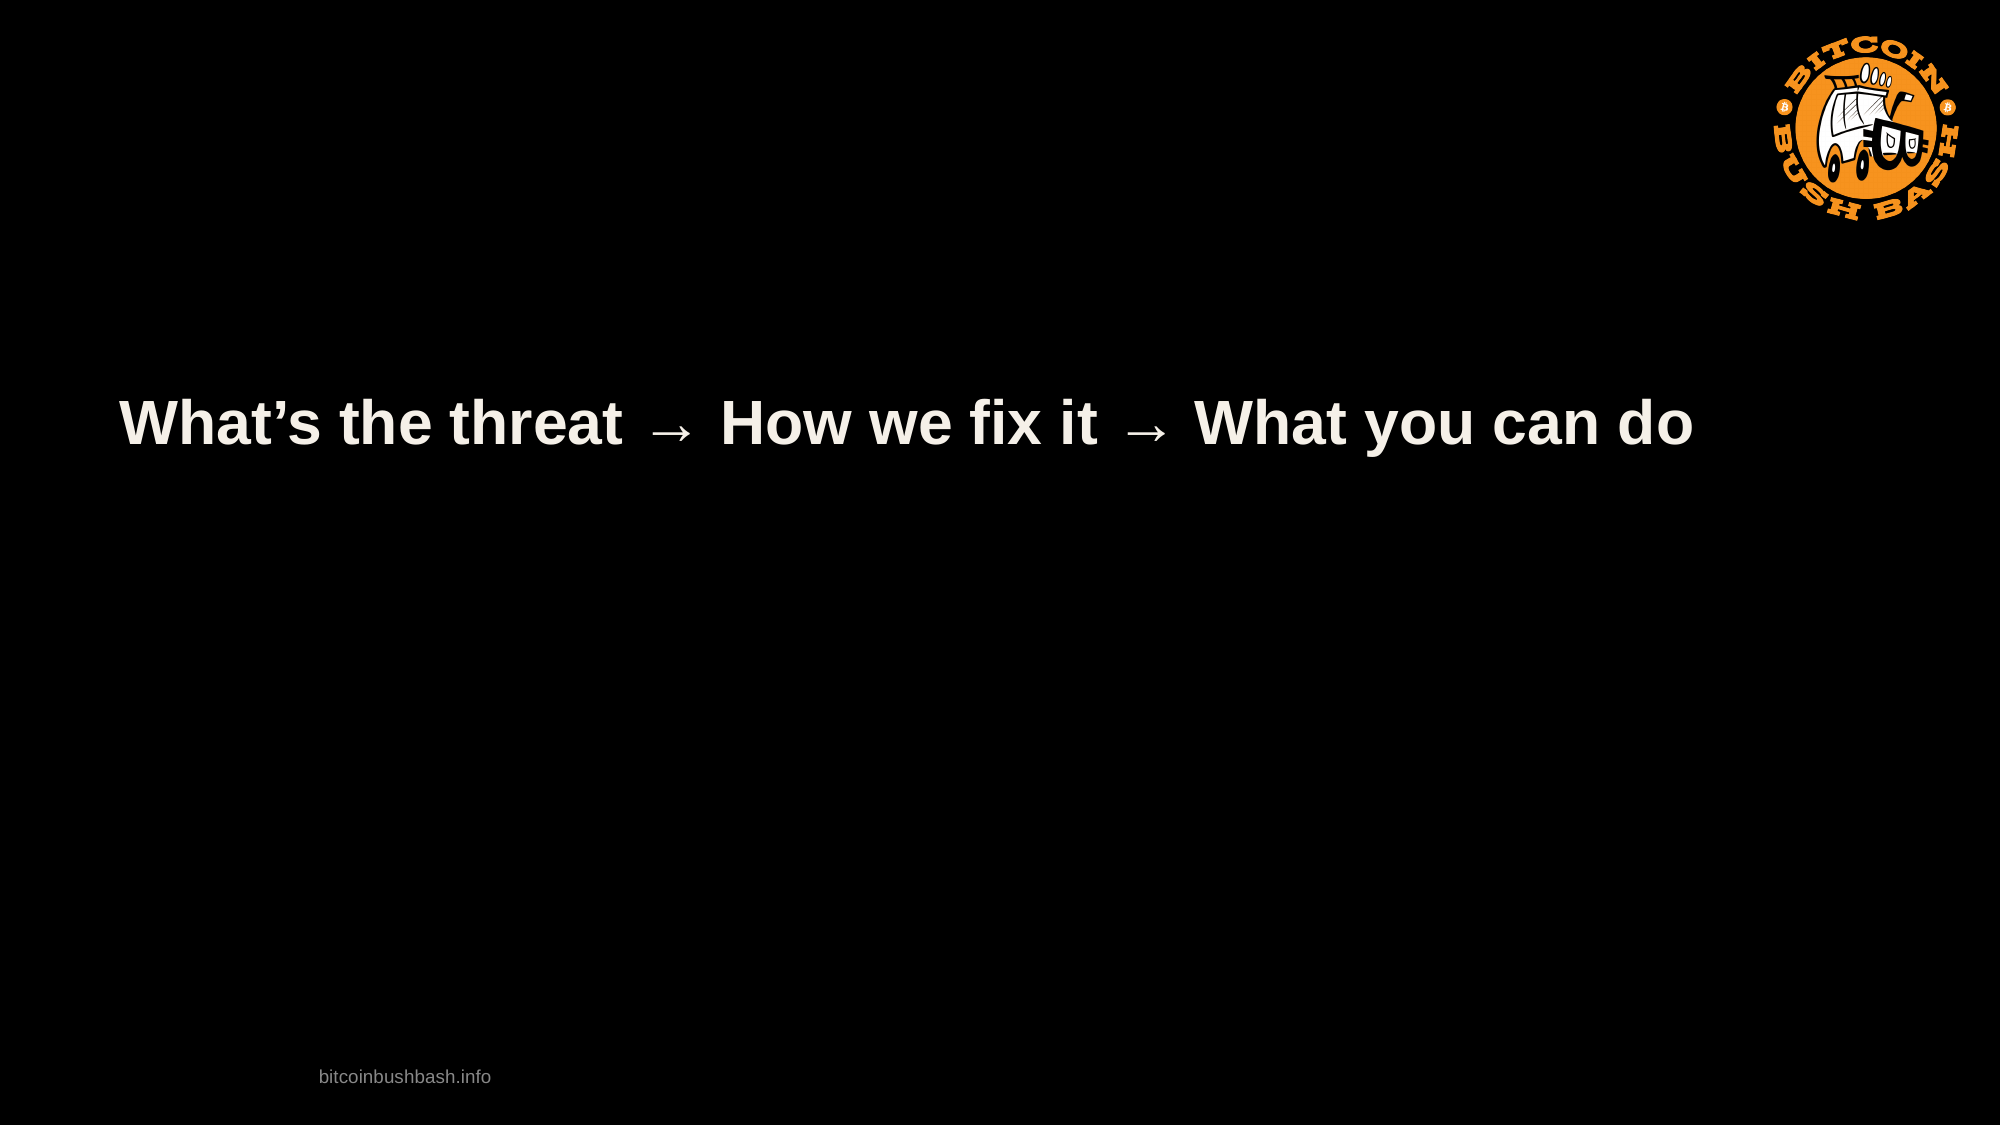

What’s the threat → How we fix it → What you can do
bitcoinbushbash.info